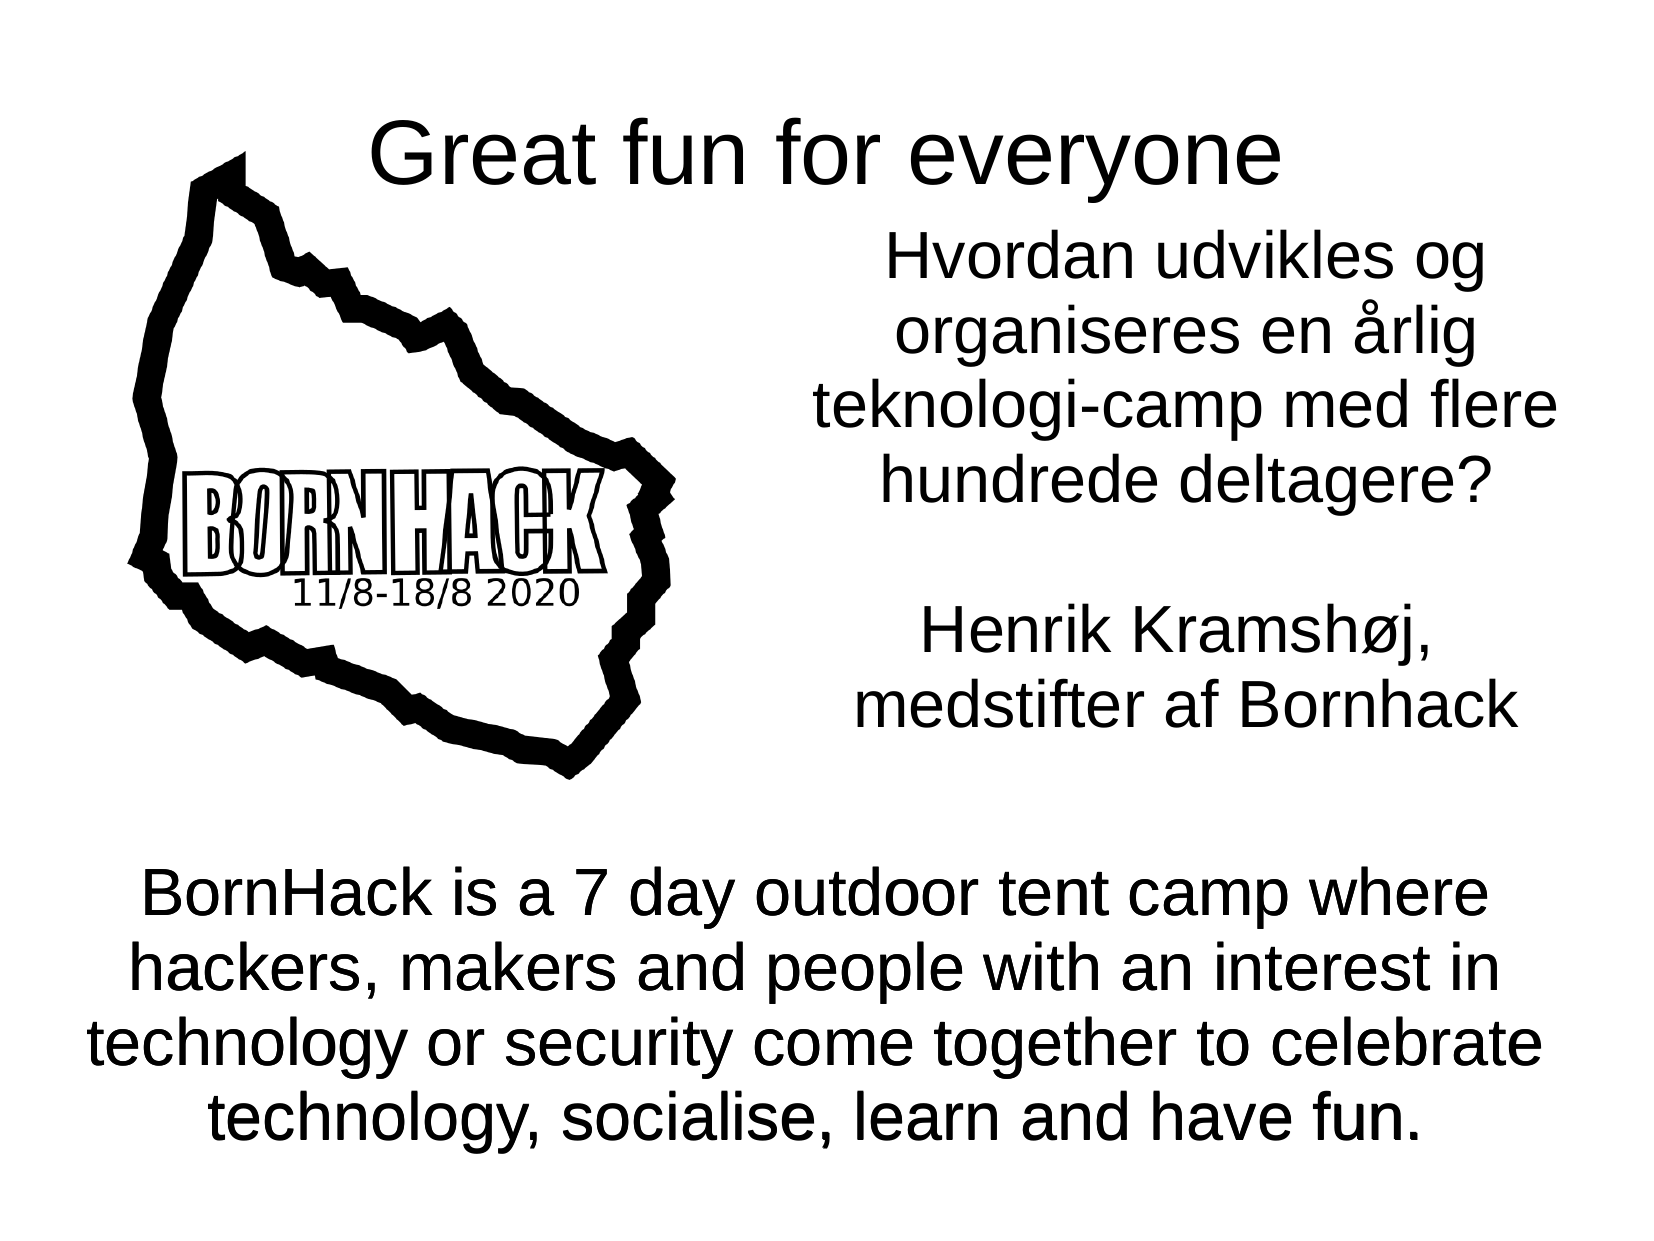

# Great fun for everyone
Hvordan udvikles og organiseres en årlig teknologi-camp med flere hundrede deltagere?
Henrik Kramshøj,
medstifter af Bornhack
BornHack is a 7 day outdoor tent camp where hackers, makers and people with an interest in technology or security come together to celebrate technology, socialise, learn and have fun.
BornHack is a 7 day outdoor tent camp where hackers, makers and people with an interest in technology or security come together to celebrate technology, socialise, learn and have fun.